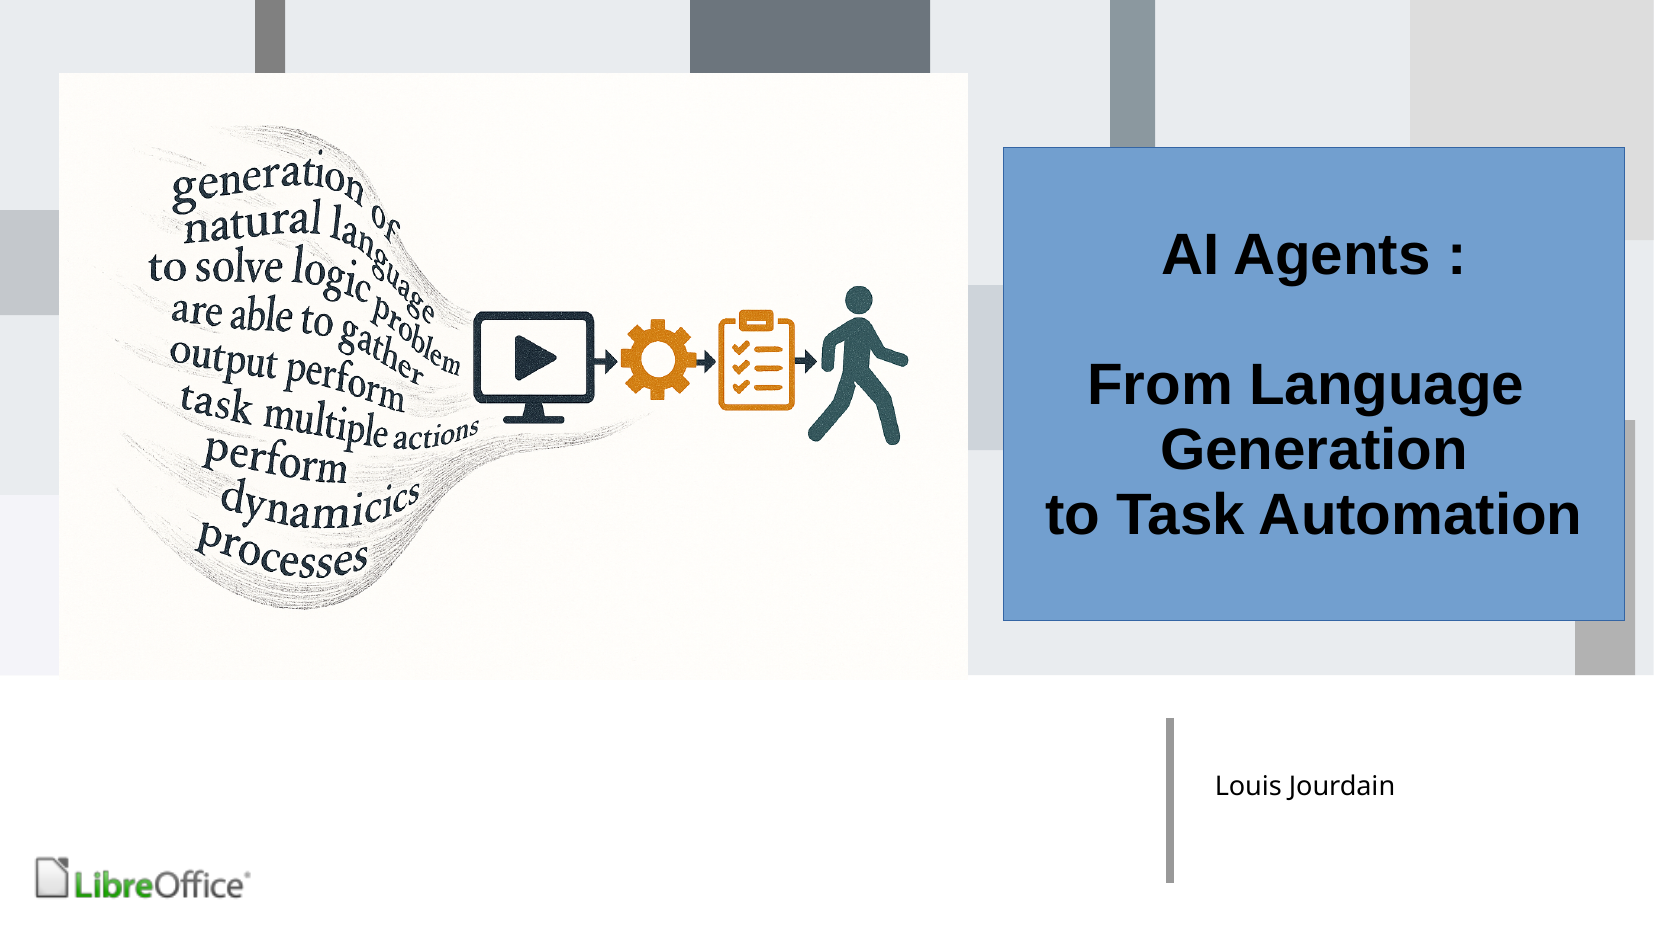

AI Agents :
From Language
Generation
to Task Automation
Louis Jourdain